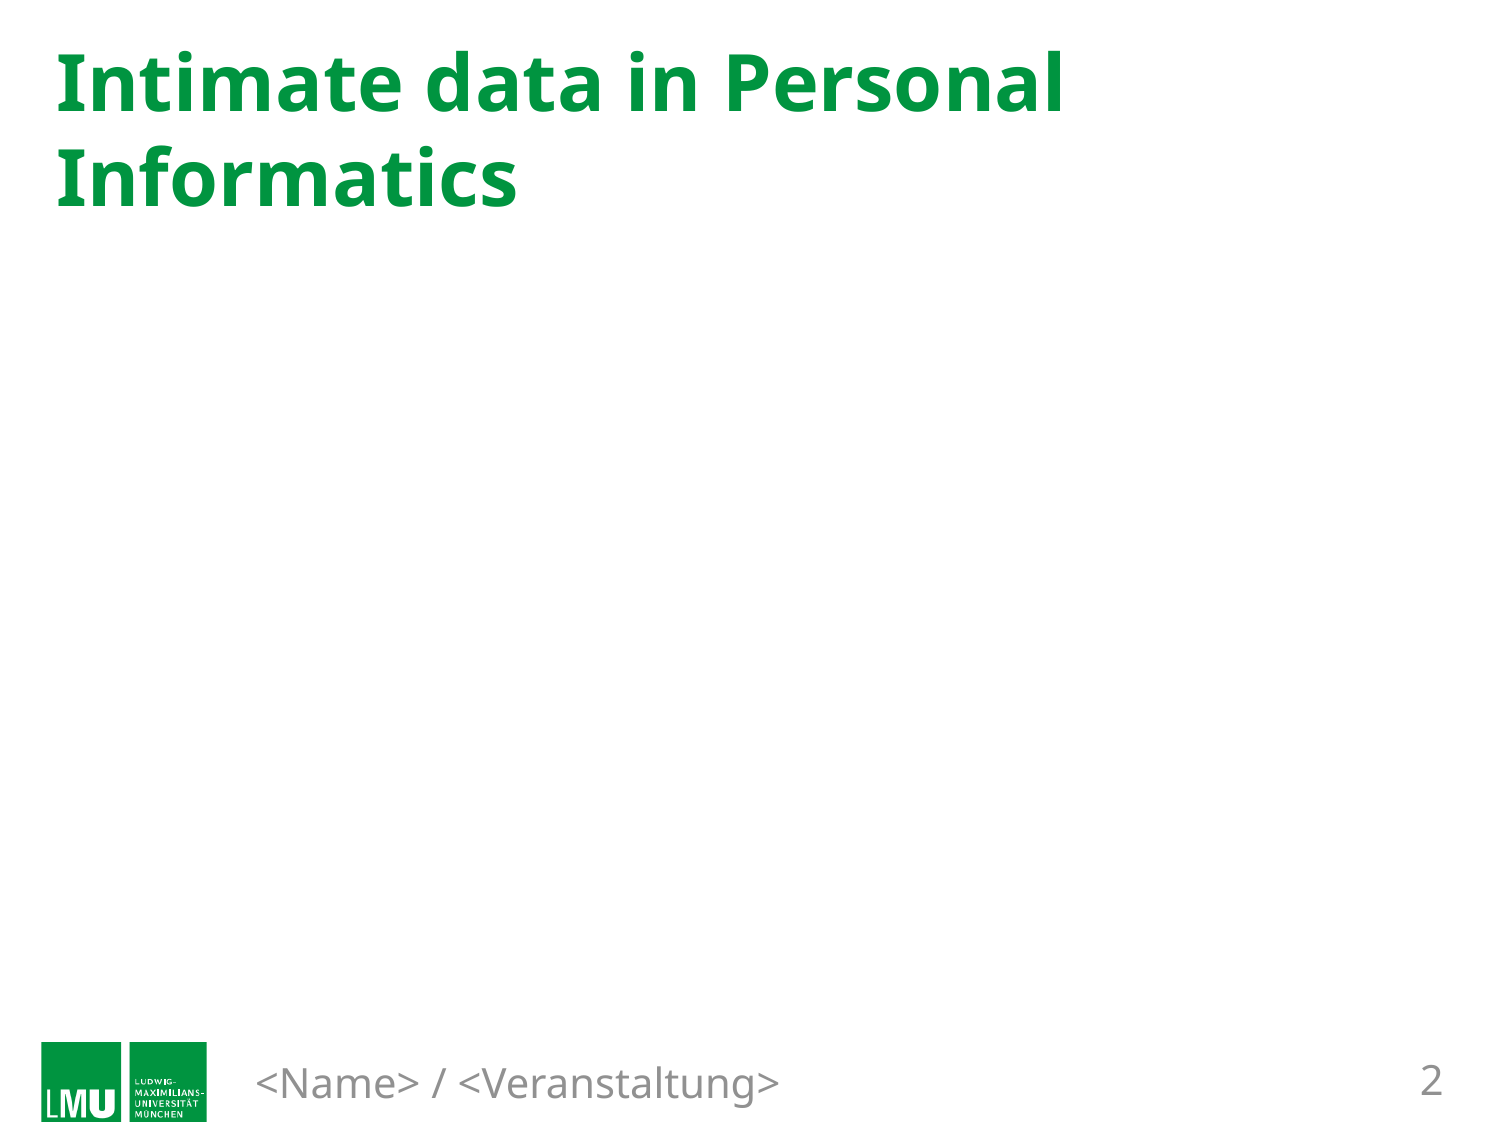

Intimate data in Personal Informatics
#
<Name> / <Veranstaltung>